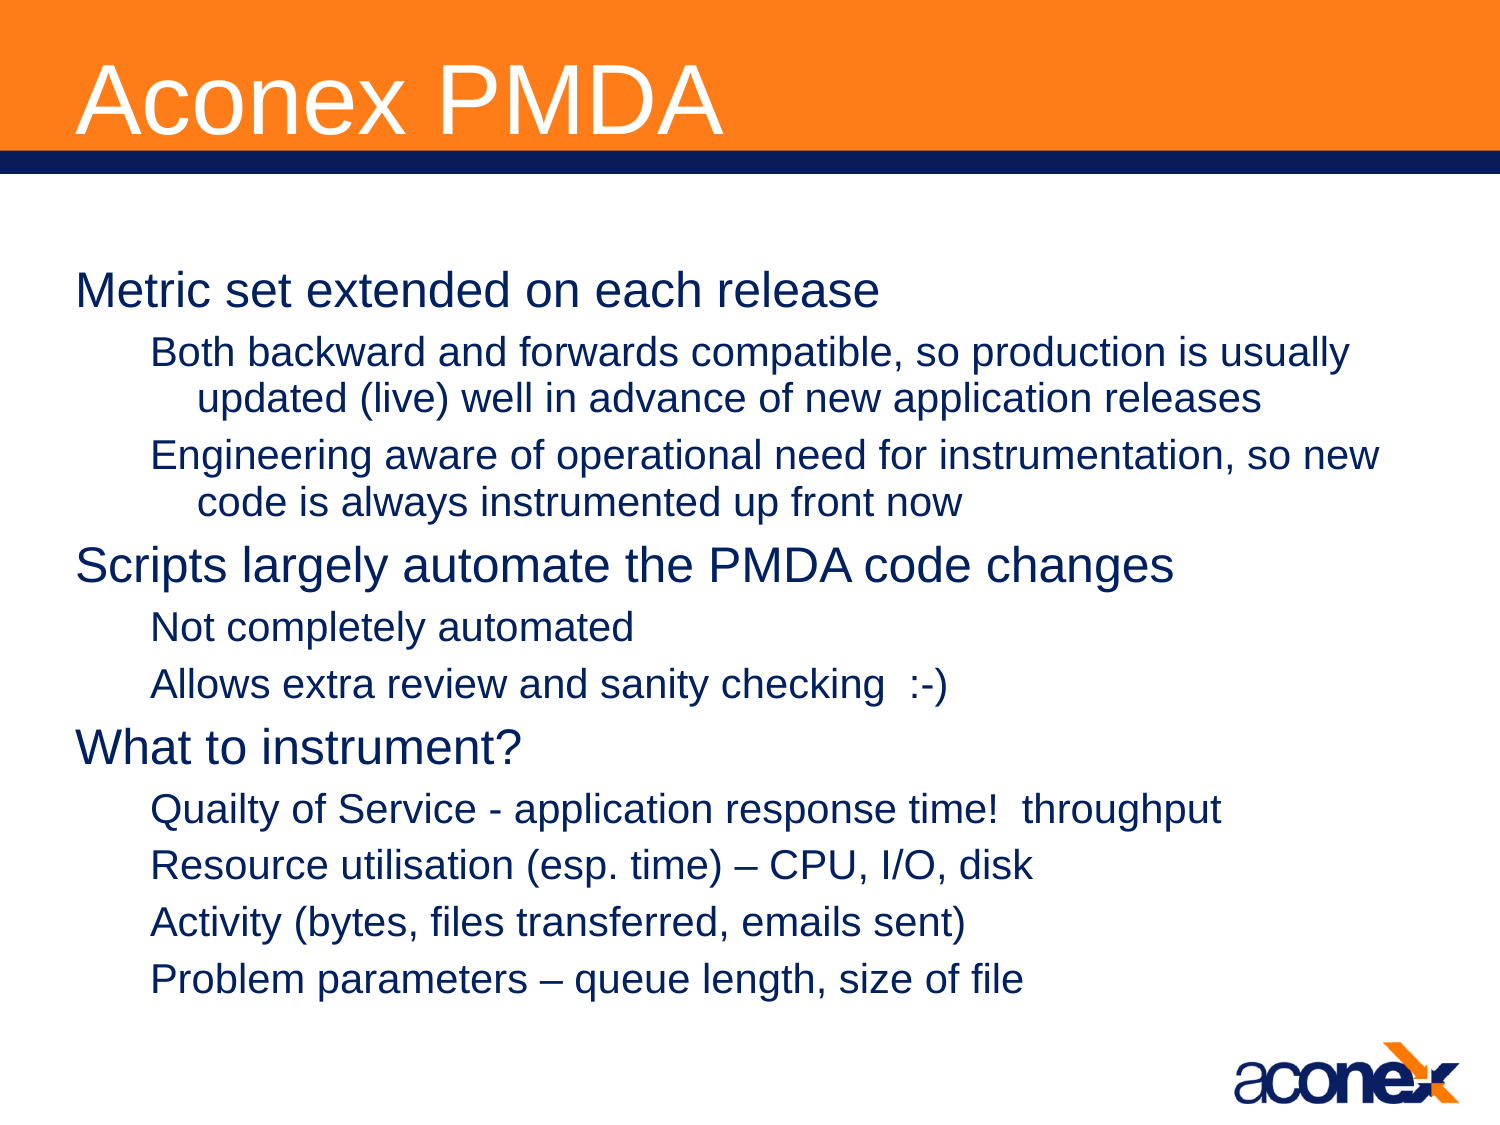

# Aconex PMDA
Metric set extended on each release
Both backward and forwards compatible, so production is usually updated (live) well in advance of new application releases
Engineering aware of operational need for instrumentation, so new code is always instrumented up front now
Scripts largely automate the PMDA code changes
Not completely automated
Allows extra review and sanity checking :-)
What to instrument?
Quailty of Service - application response time! throughput
Resource utilisation (esp. time) – CPU, I/O, disk
Activity (bytes, files transferred, emails sent)
Problem parameters – queue length, size of file